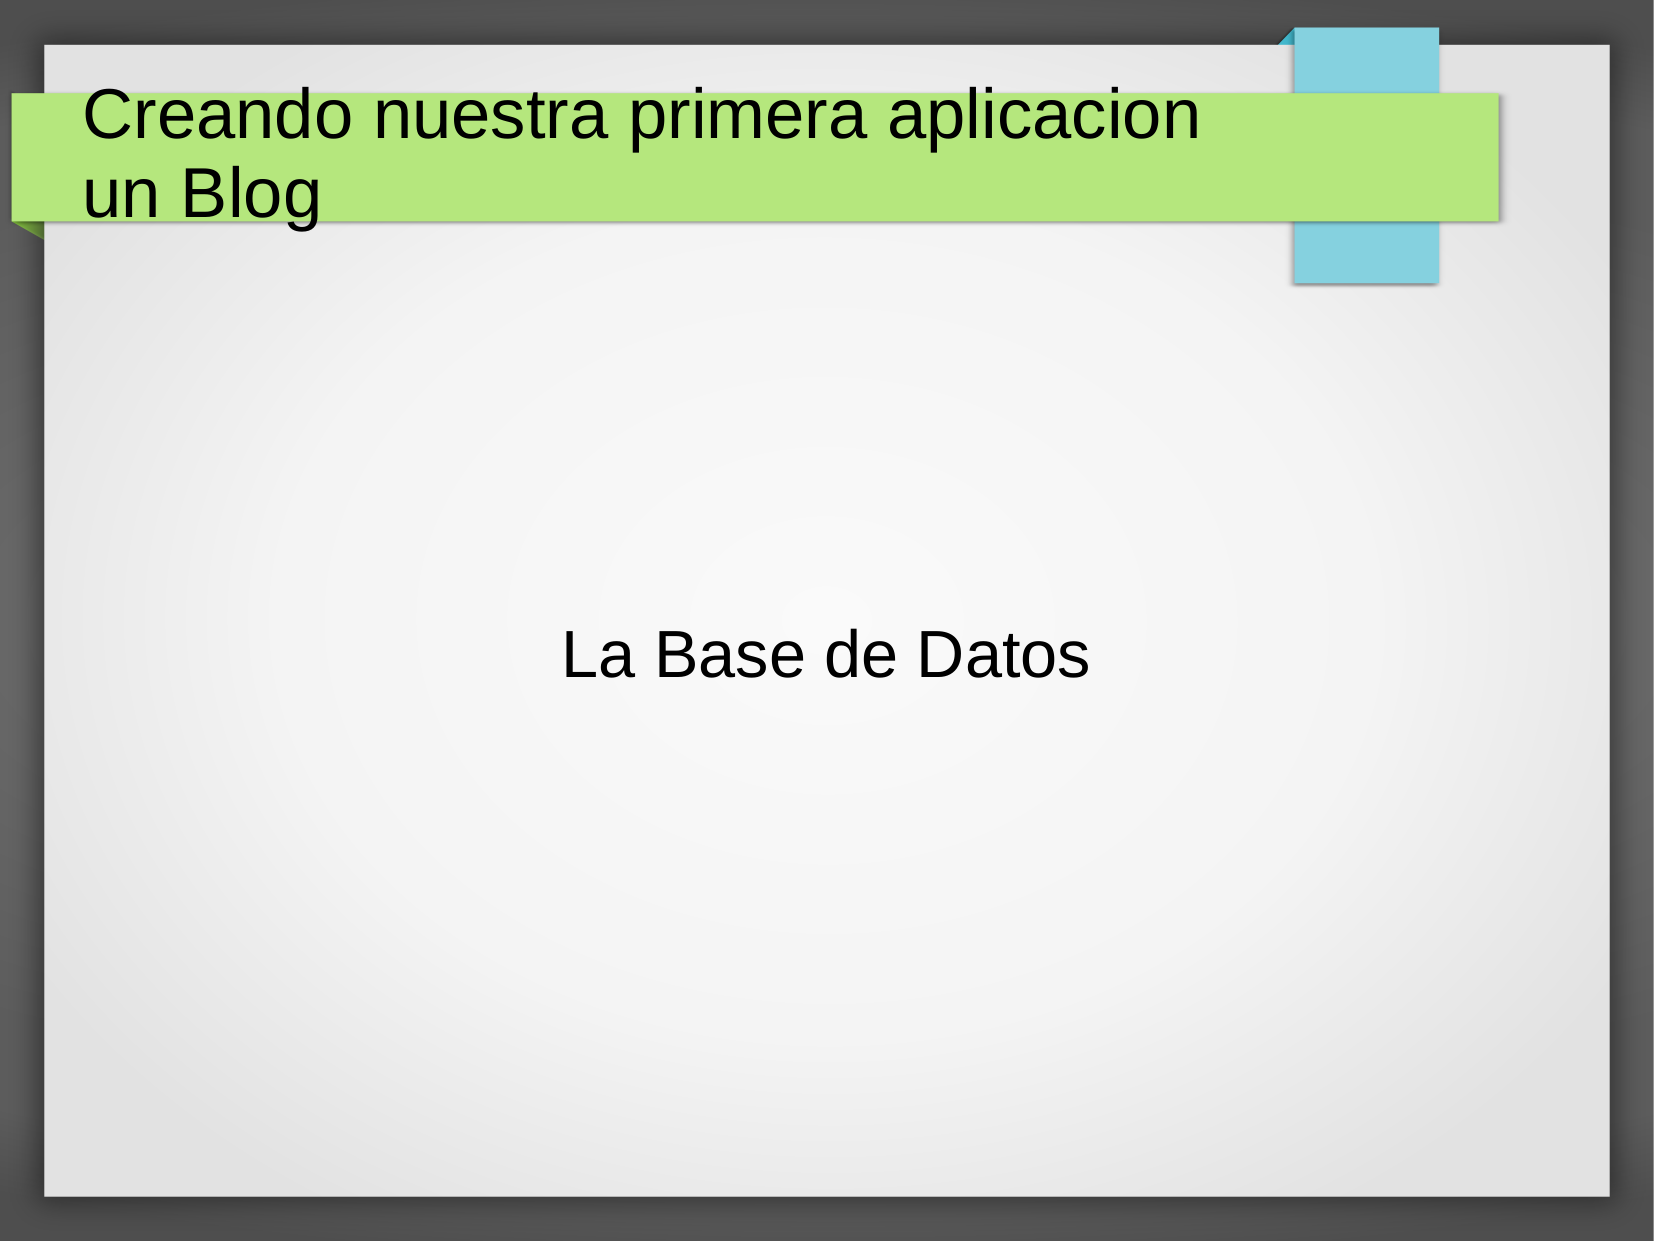

# Creando nuestra primera aplicacion un Blog
La Base de Datos